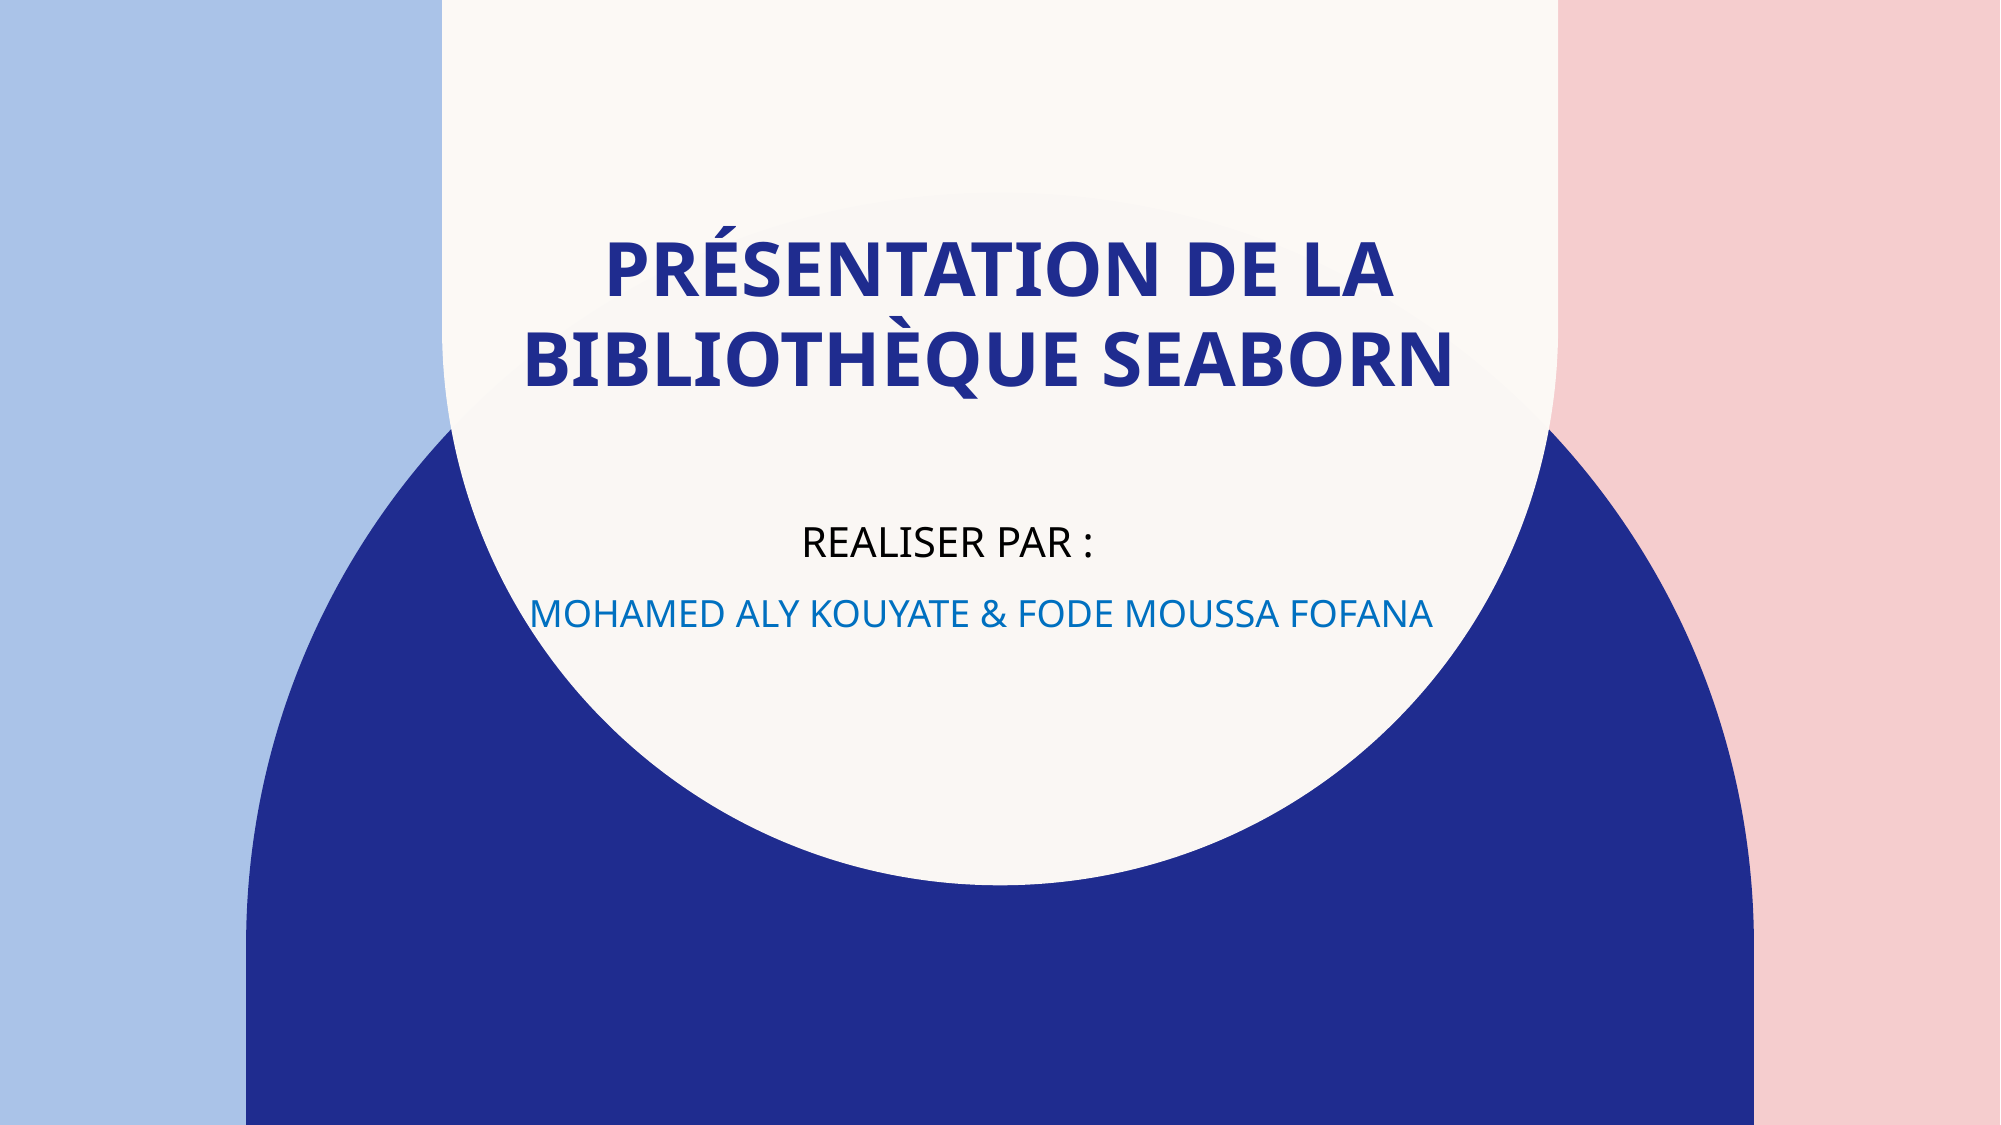

# Présentation DE la bibliothèque Seaborn
 REALISER PAR :
MOHAMED ALY KOUYATE & FODE MOUSSA FOFANA